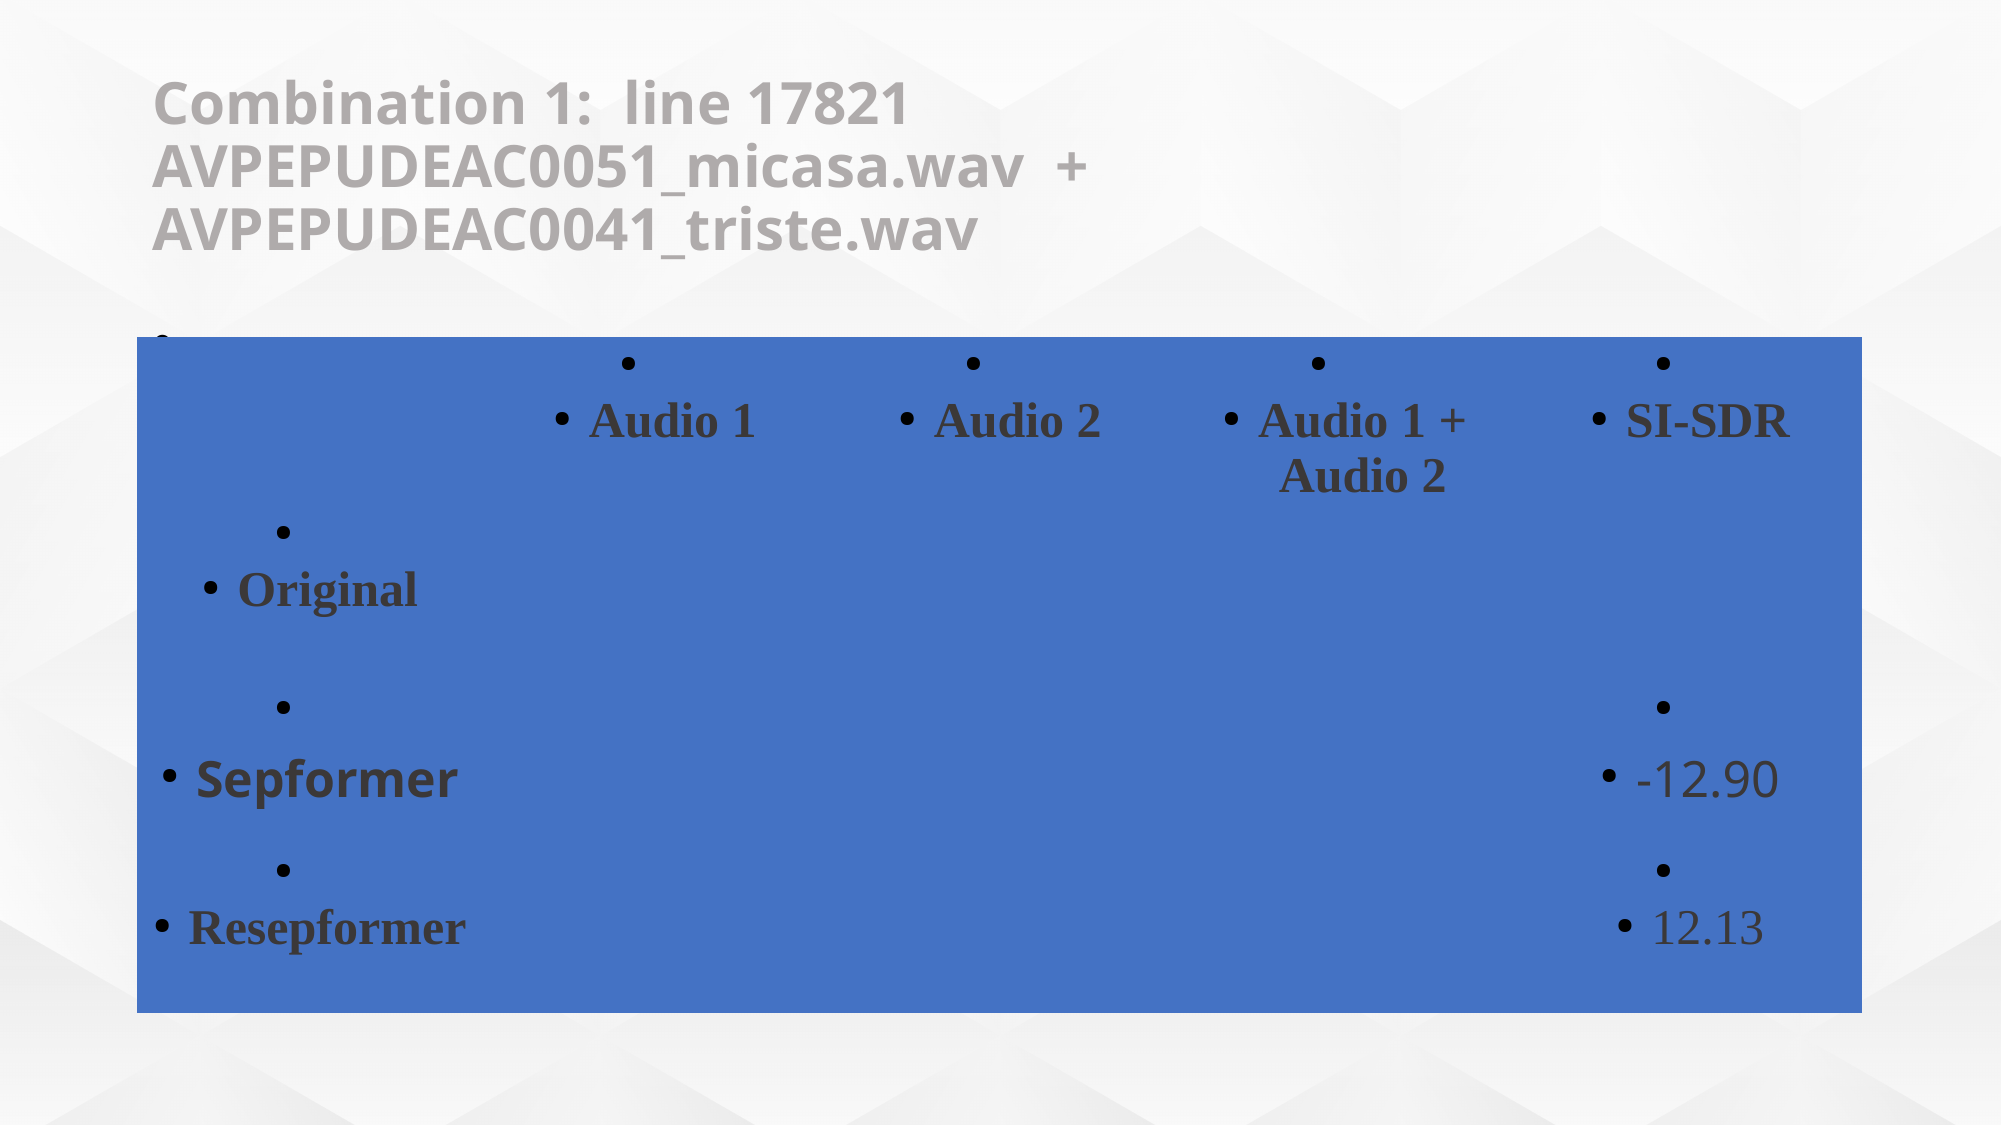

# Combination 1: line 17821 AVPEPUDEAC0051_micasa.wav + AVPEPUDEAC0041_triste.wav
| | Audio 1 | Audio 2 | Audio 1 + Audio 2 | SI-SDR |
| --- | --- | --- | --- | --- |
| Original | | | | |
| Sepformer | | | | -12.90 |
| Resepformer | | | | 12.13 |